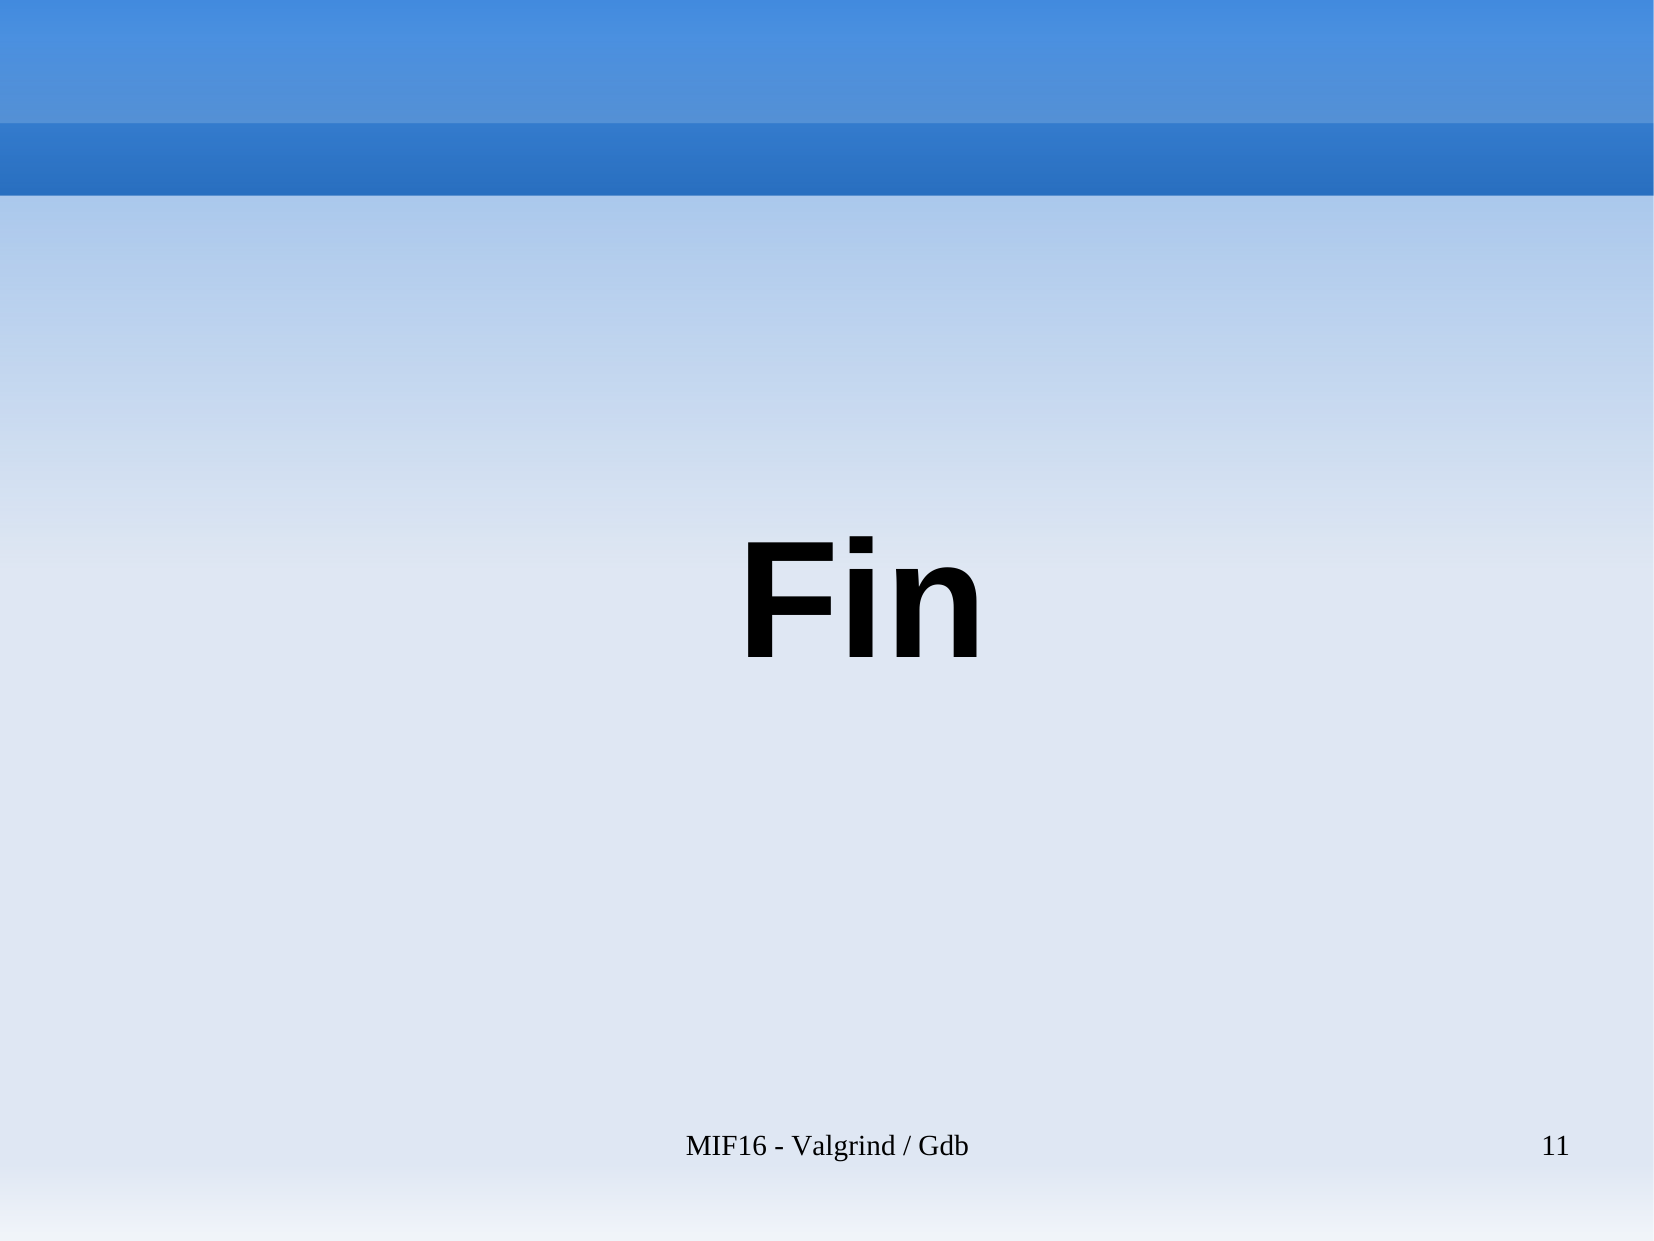

#
Fin
MIF16 - Valgrind / Gdb
11